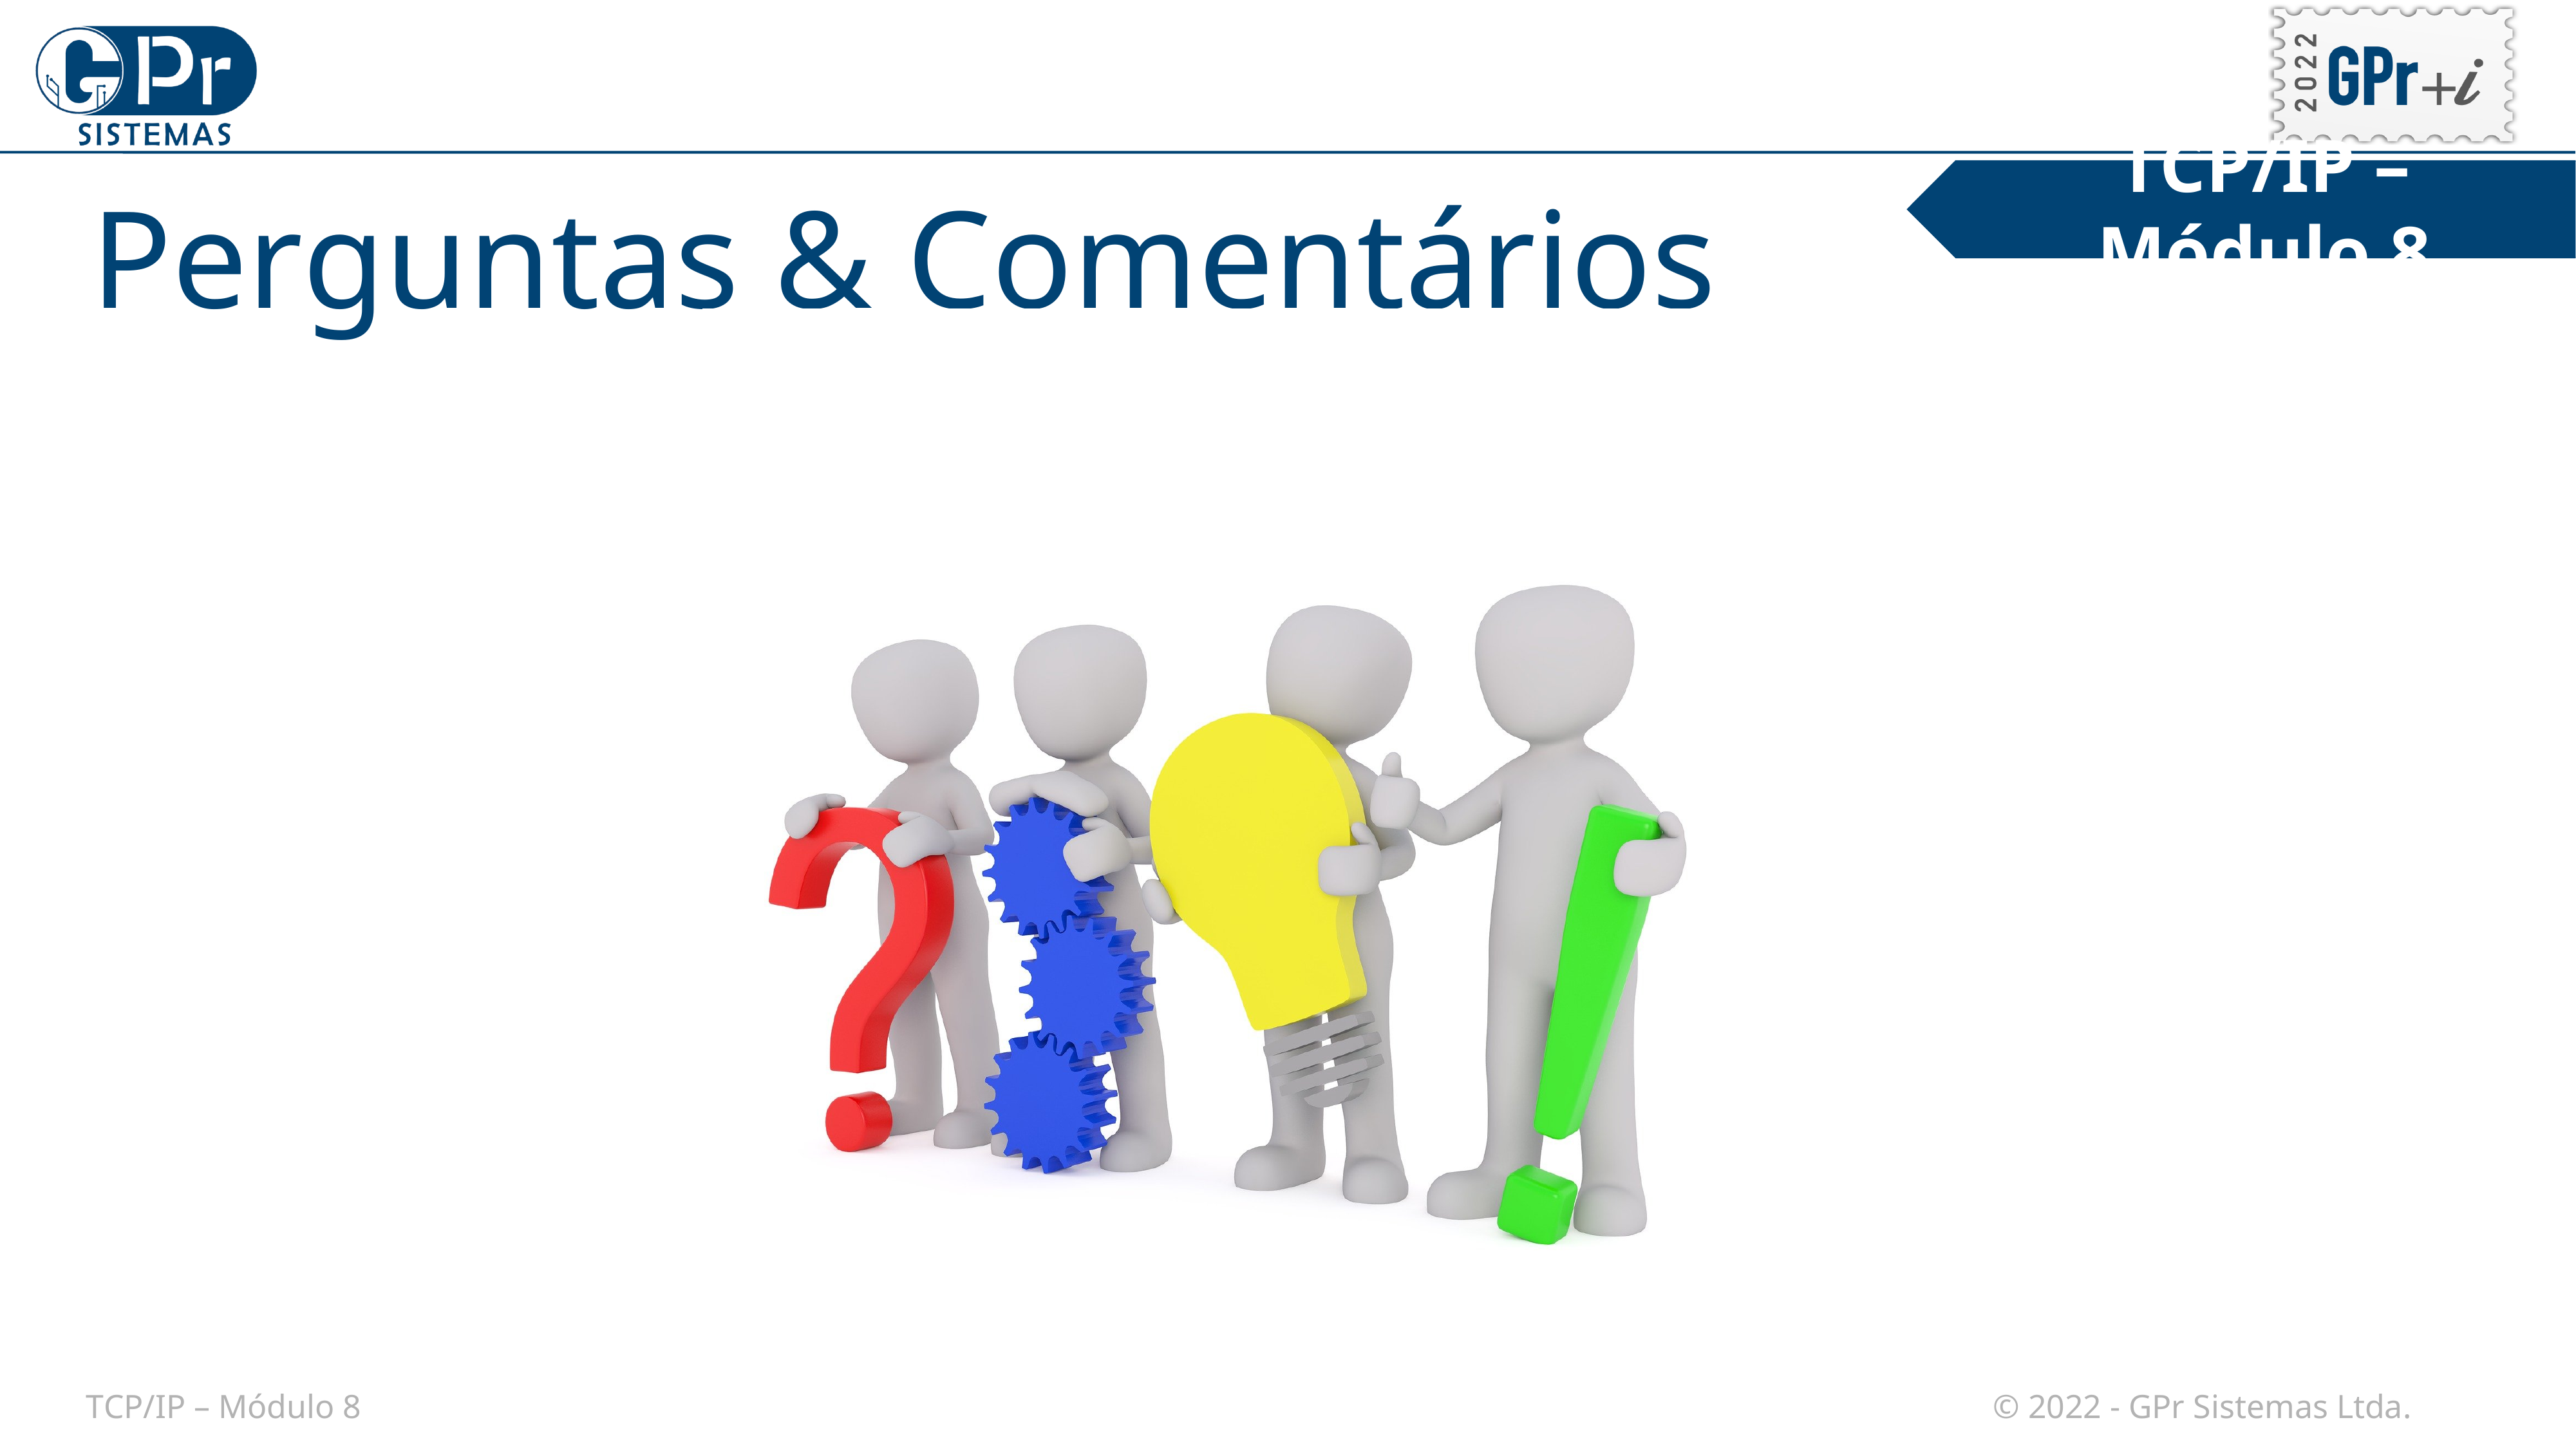

TCP/IP – Módulo 8
# Perguntas & Comentários